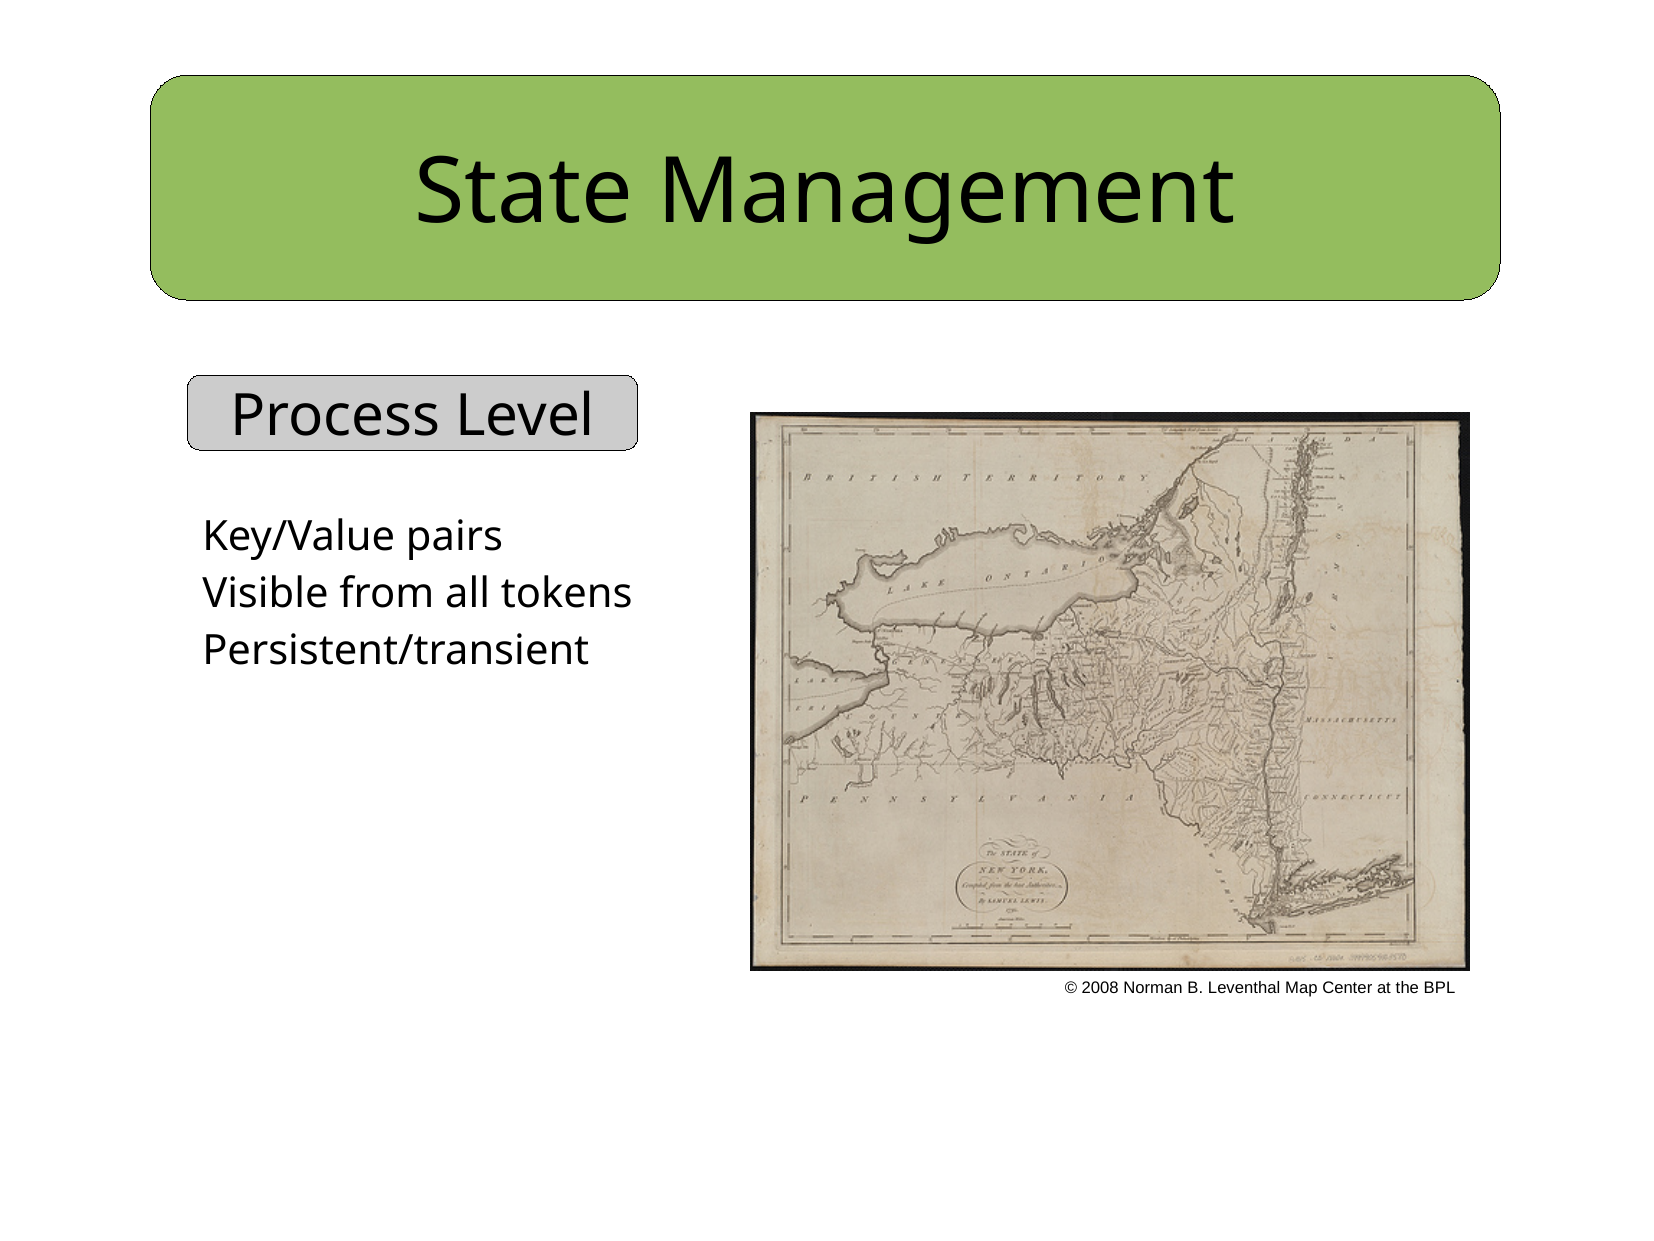

State Management
Process Level
Key/Value pairs
Visible from all tokens
Persistent/transient
© 2008 Norman B. Leventhal Map Center at the BPL